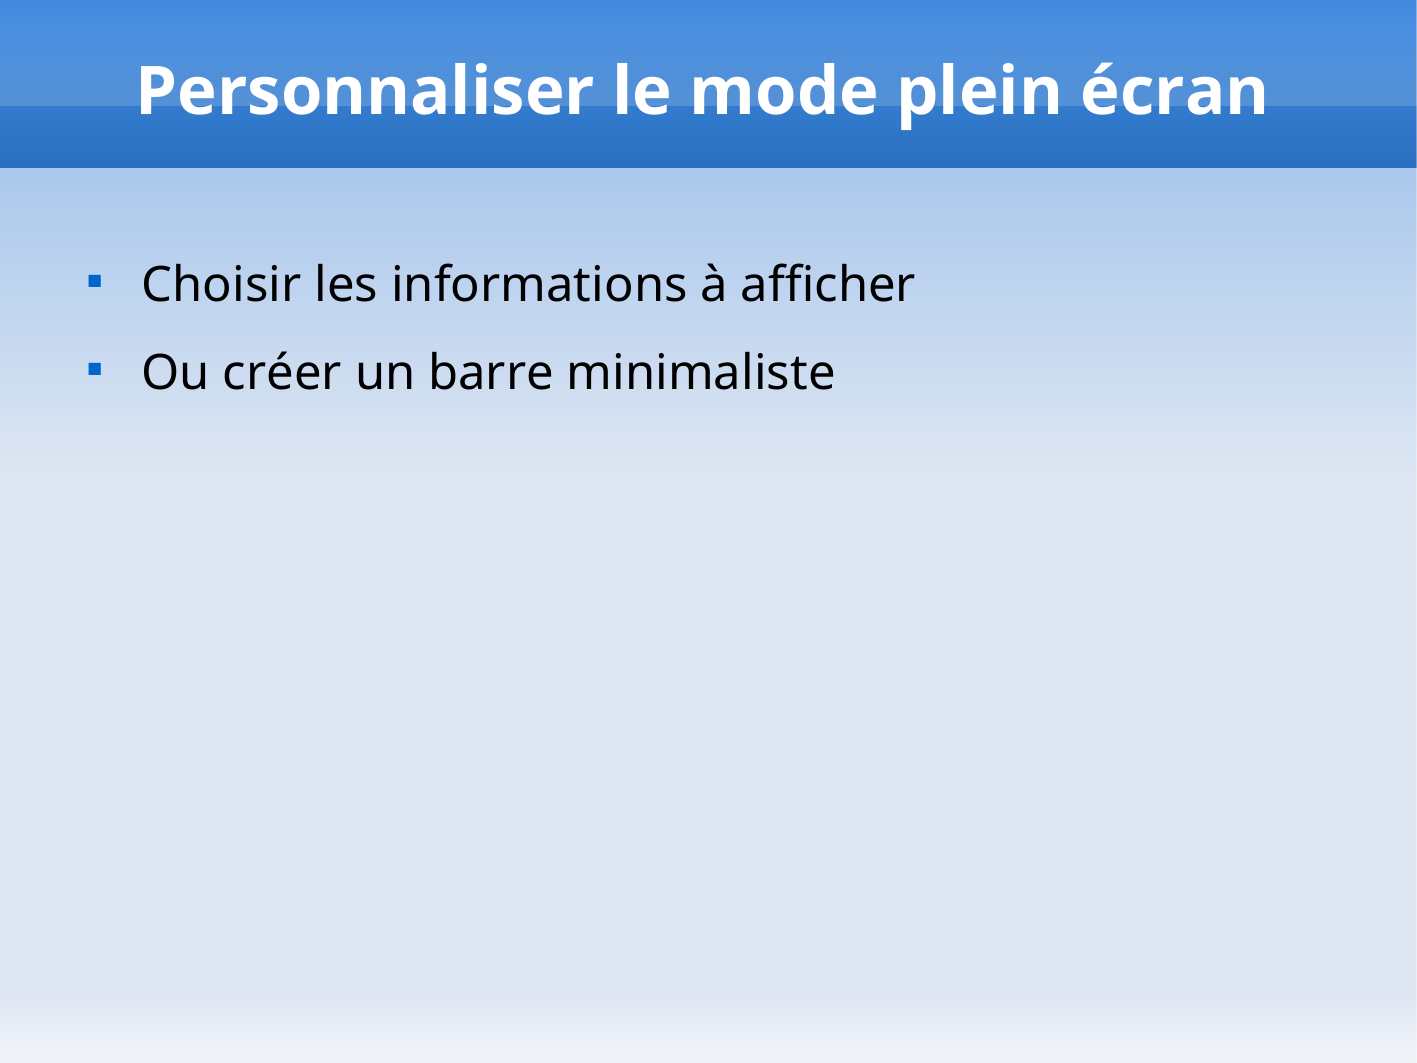

# Personnaliser le mode plein écran
Choisir les informations à afficher
Ou créer un barre minimaliste